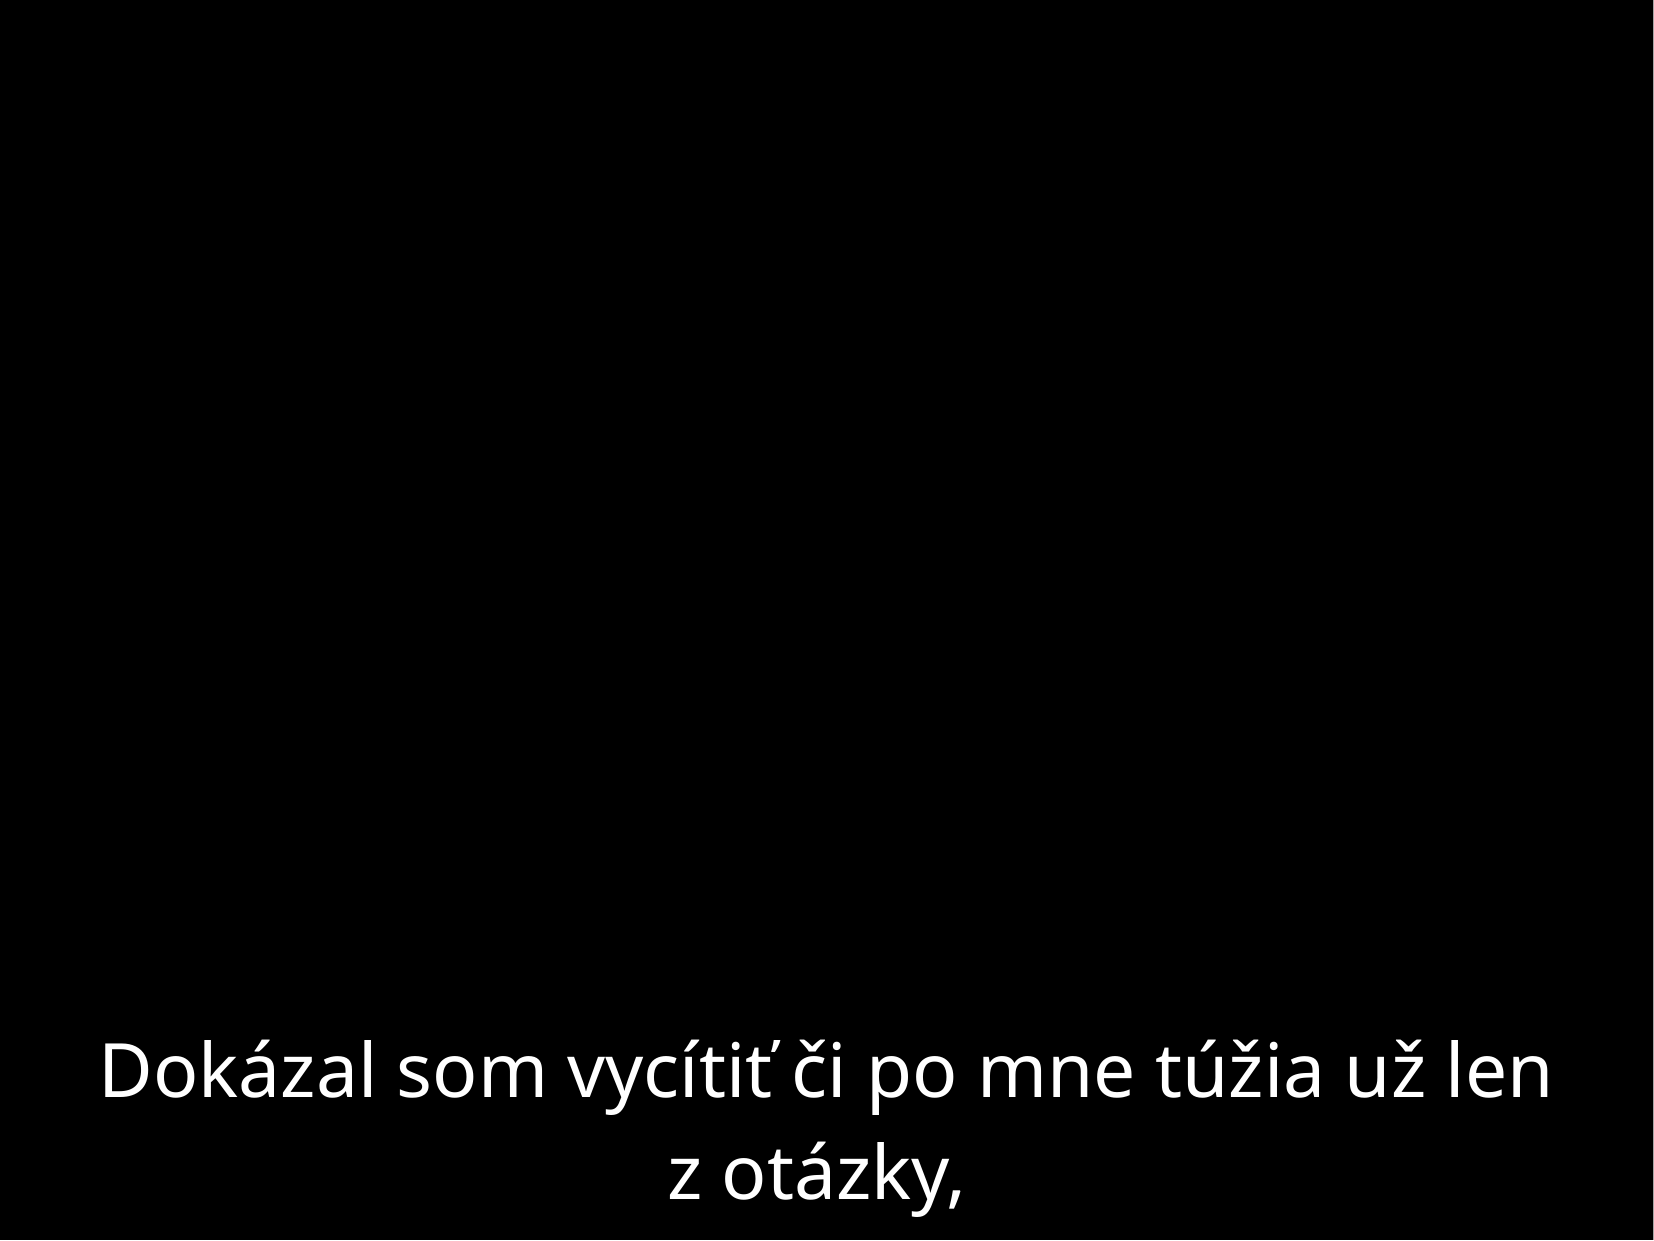

# Dokázal som vycítiť či po mne túžia už len z otázky,